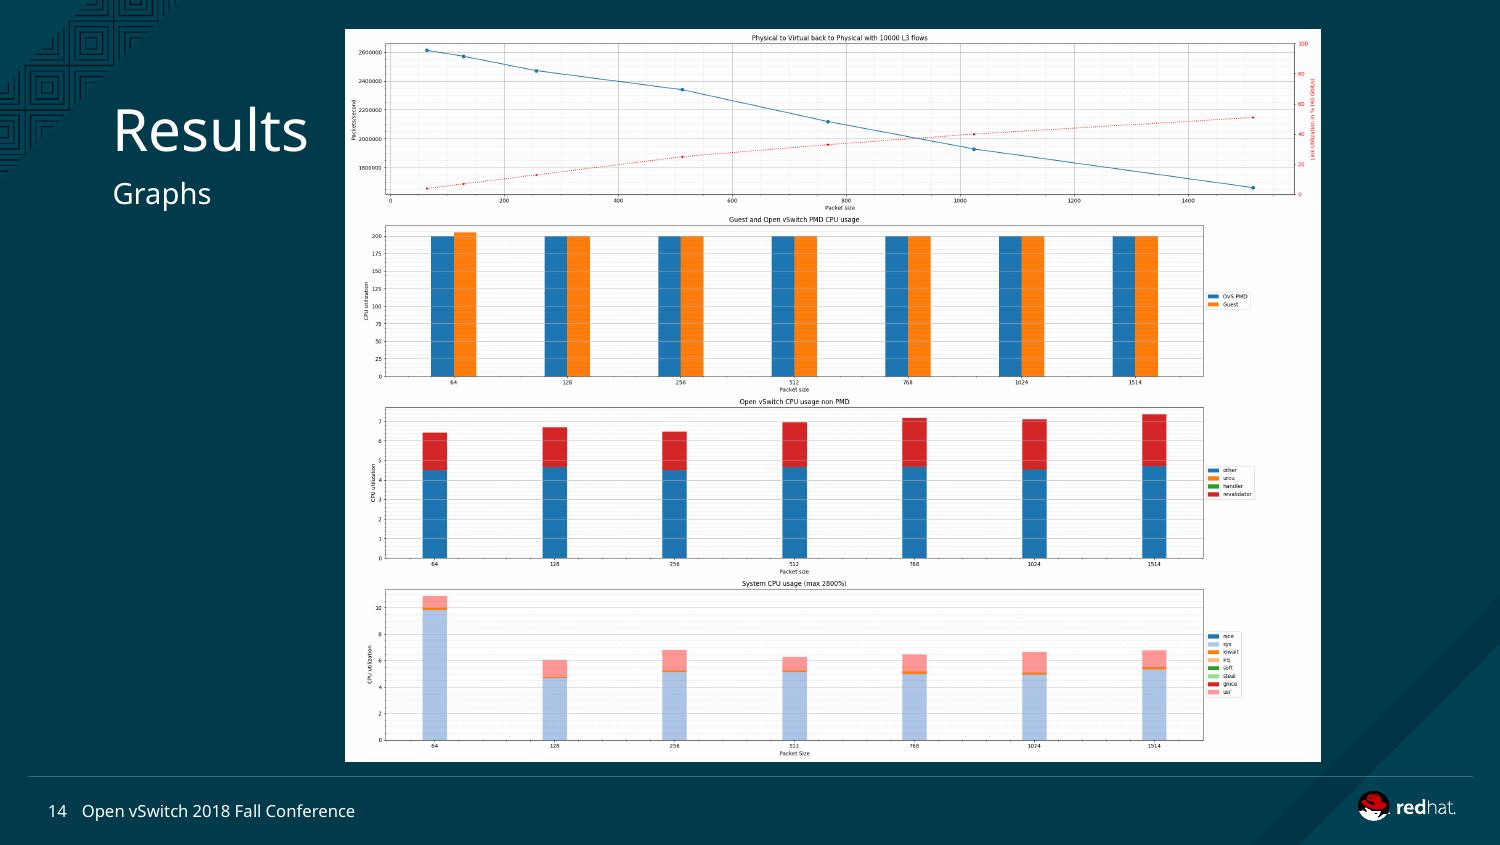

# Results
Graphs
14
Open vSwitch 2018 Fall Conference